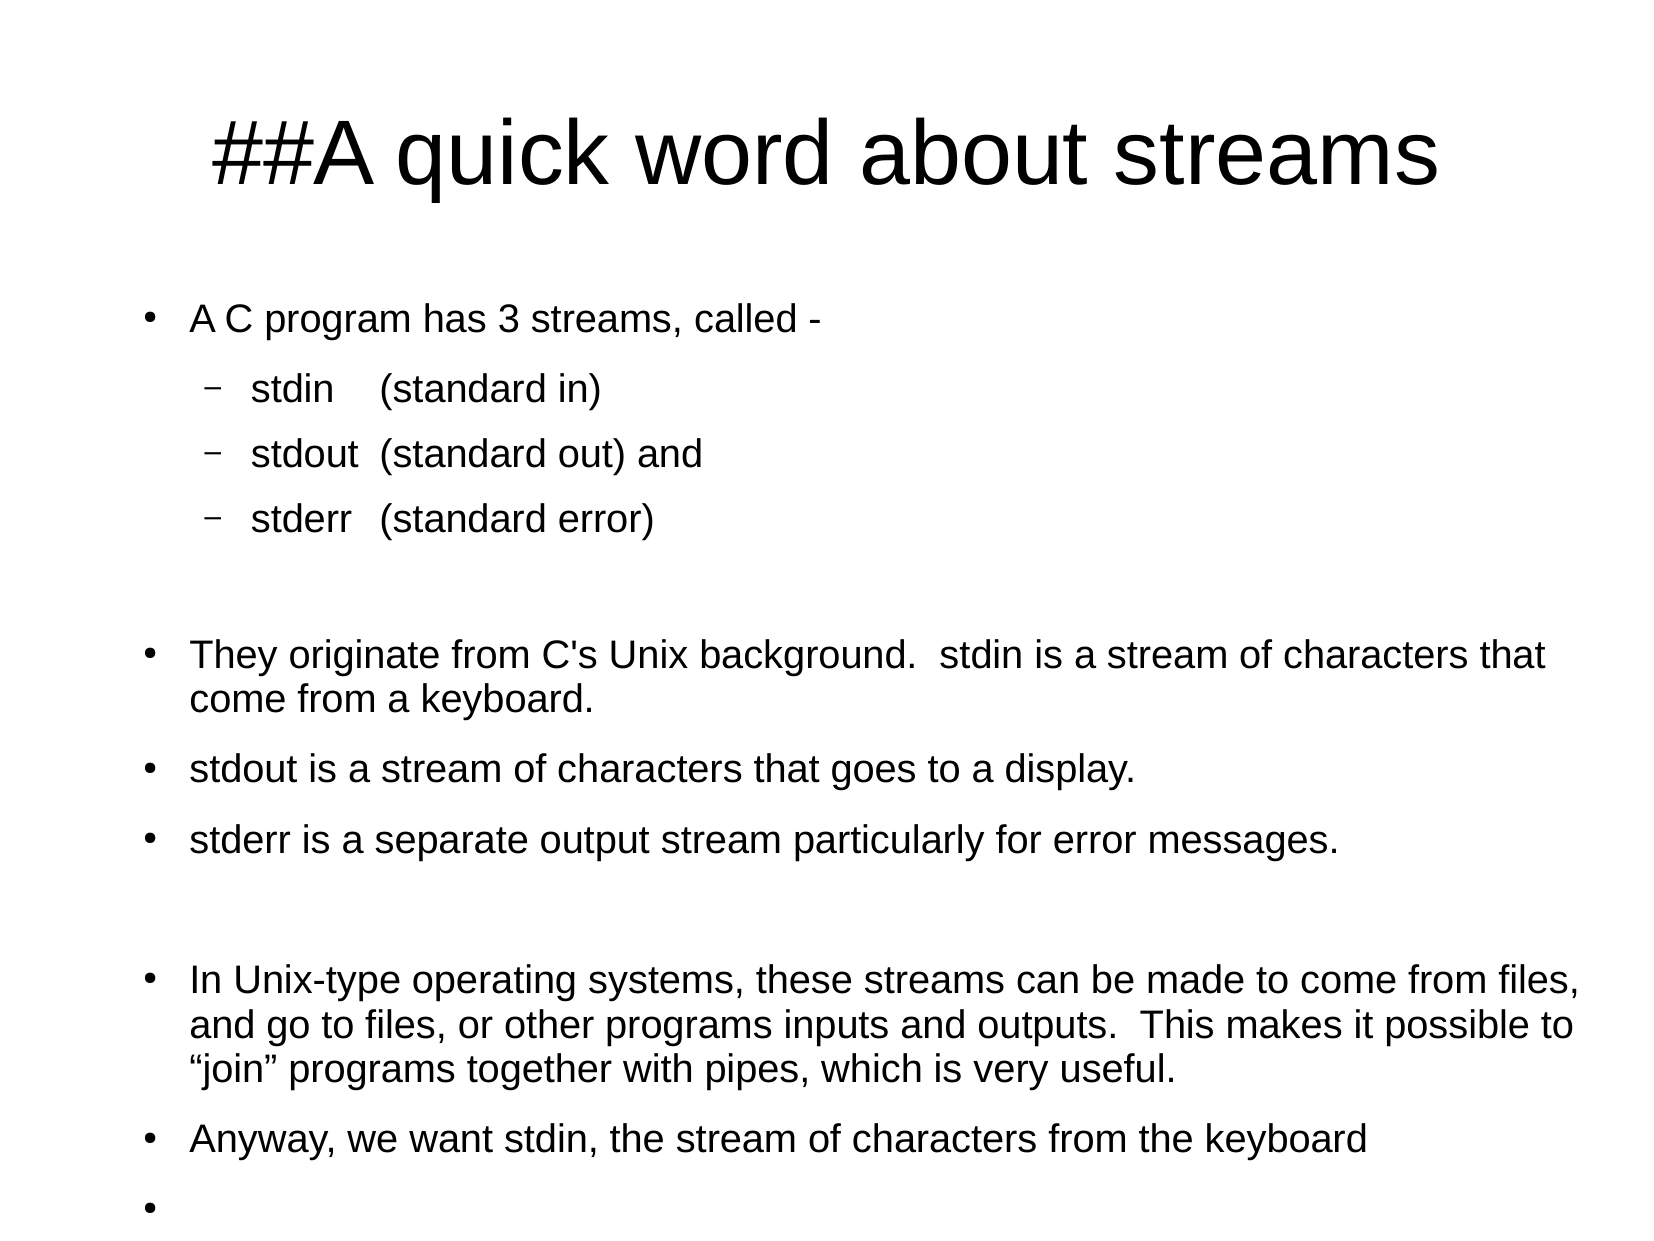

# ##A quick word about streams
A C program has 3 streams, called -
stdin 	(standard in)
stdout 	(standard out) and
stderr	(standard error)
They originate from C's Unix background. stdin is a stream of characters that come from a keyboard.
stdout is a stream of characters that goes to a display.
stderr is a separate output stream particularly for error messages.
In Unix-type operating systems, these streams can be made to come from files, and go to files, or other programs inputs and outputs. This makes it possible to “join” programs together with pipes, which is very useful.
Anyway, we want stdin, the stream of characters from the keyboard